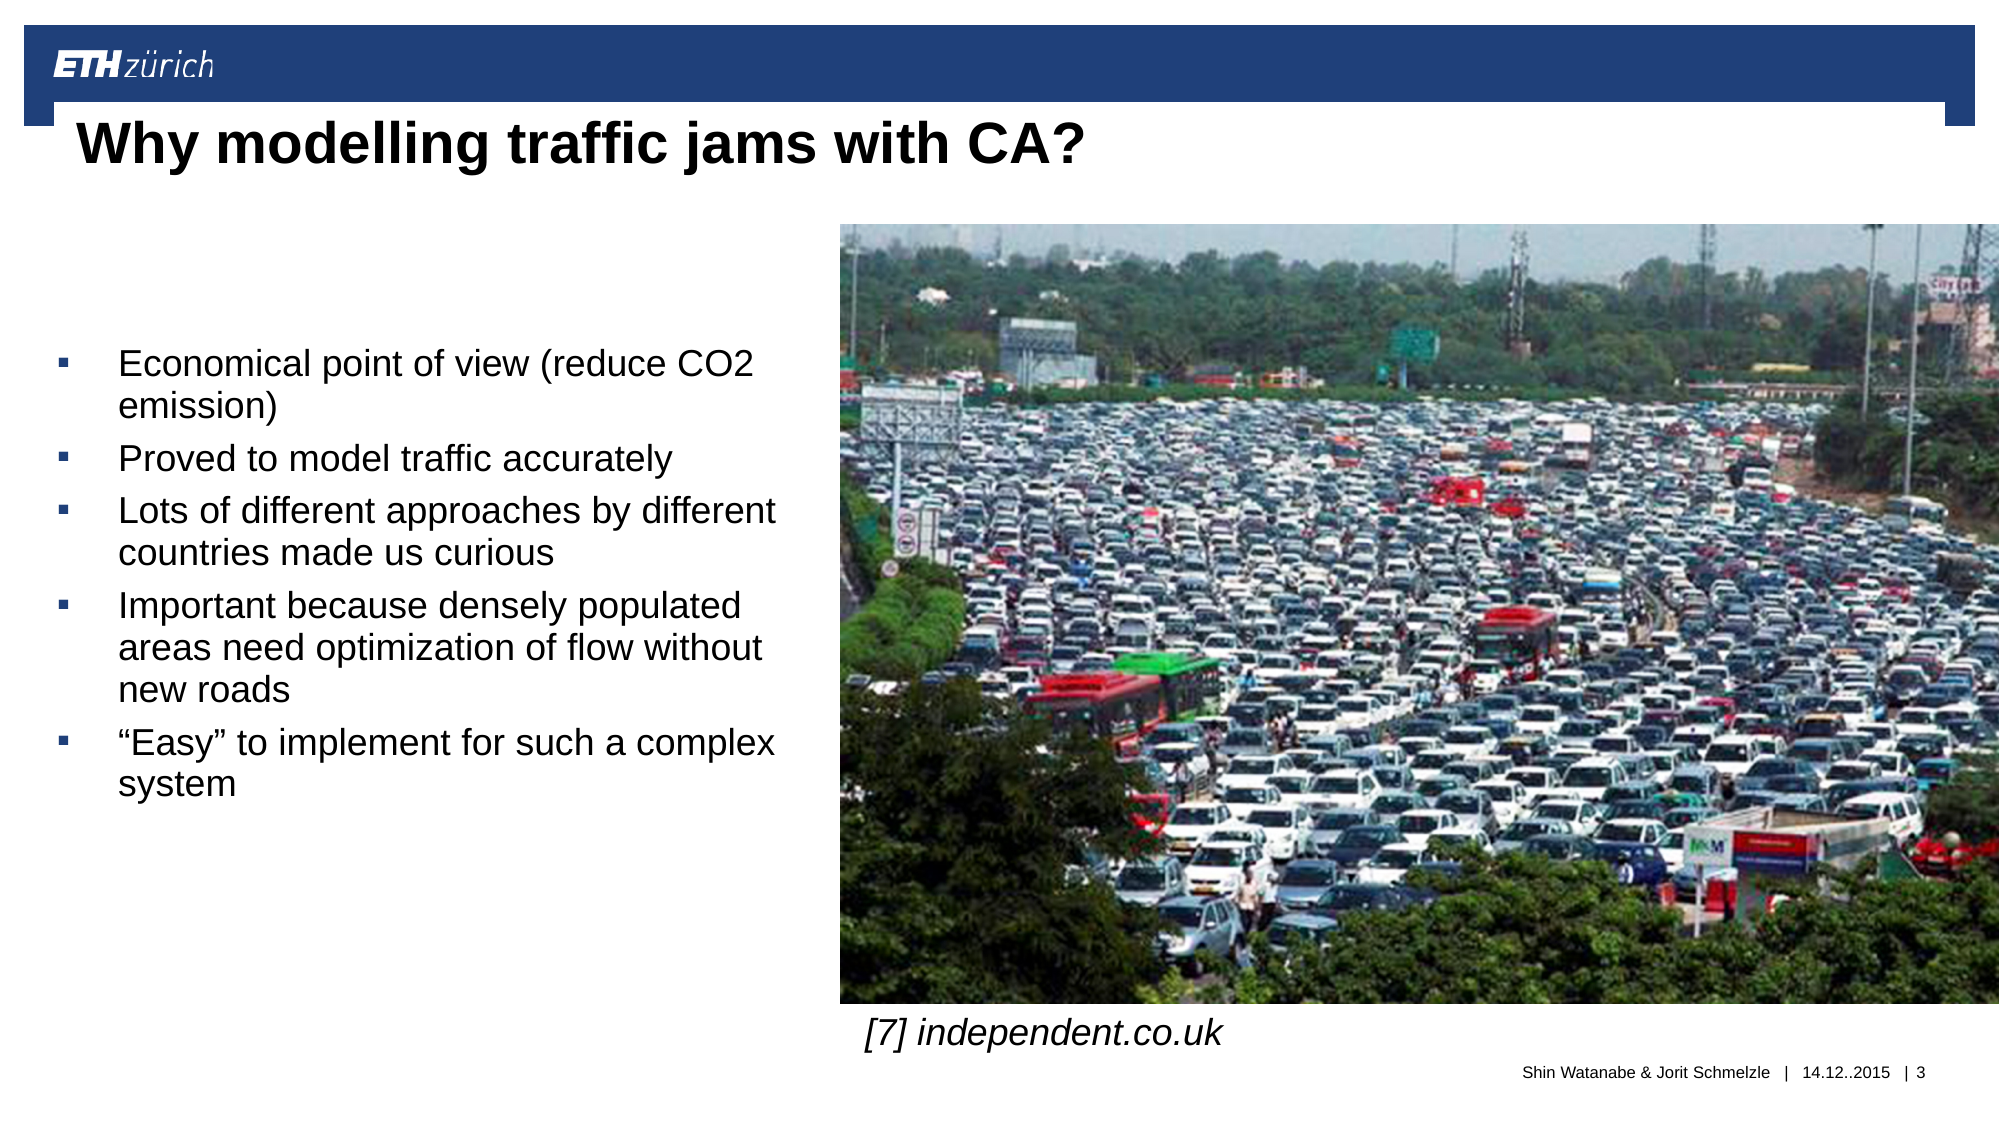

# Why modelling traffic jams with CA?
Economical point of view (reduce CO2 emission)
Proved to model traffic accurately
Lots of different approaches by different countries made us curious
Important because densely populated areas need optimization of flow without
new roads
“Easy” to implement for such a complex system
[7] independent.co.uk
First name Surname (edit via “View” > “Header & Footer”)
12.12.2014
3